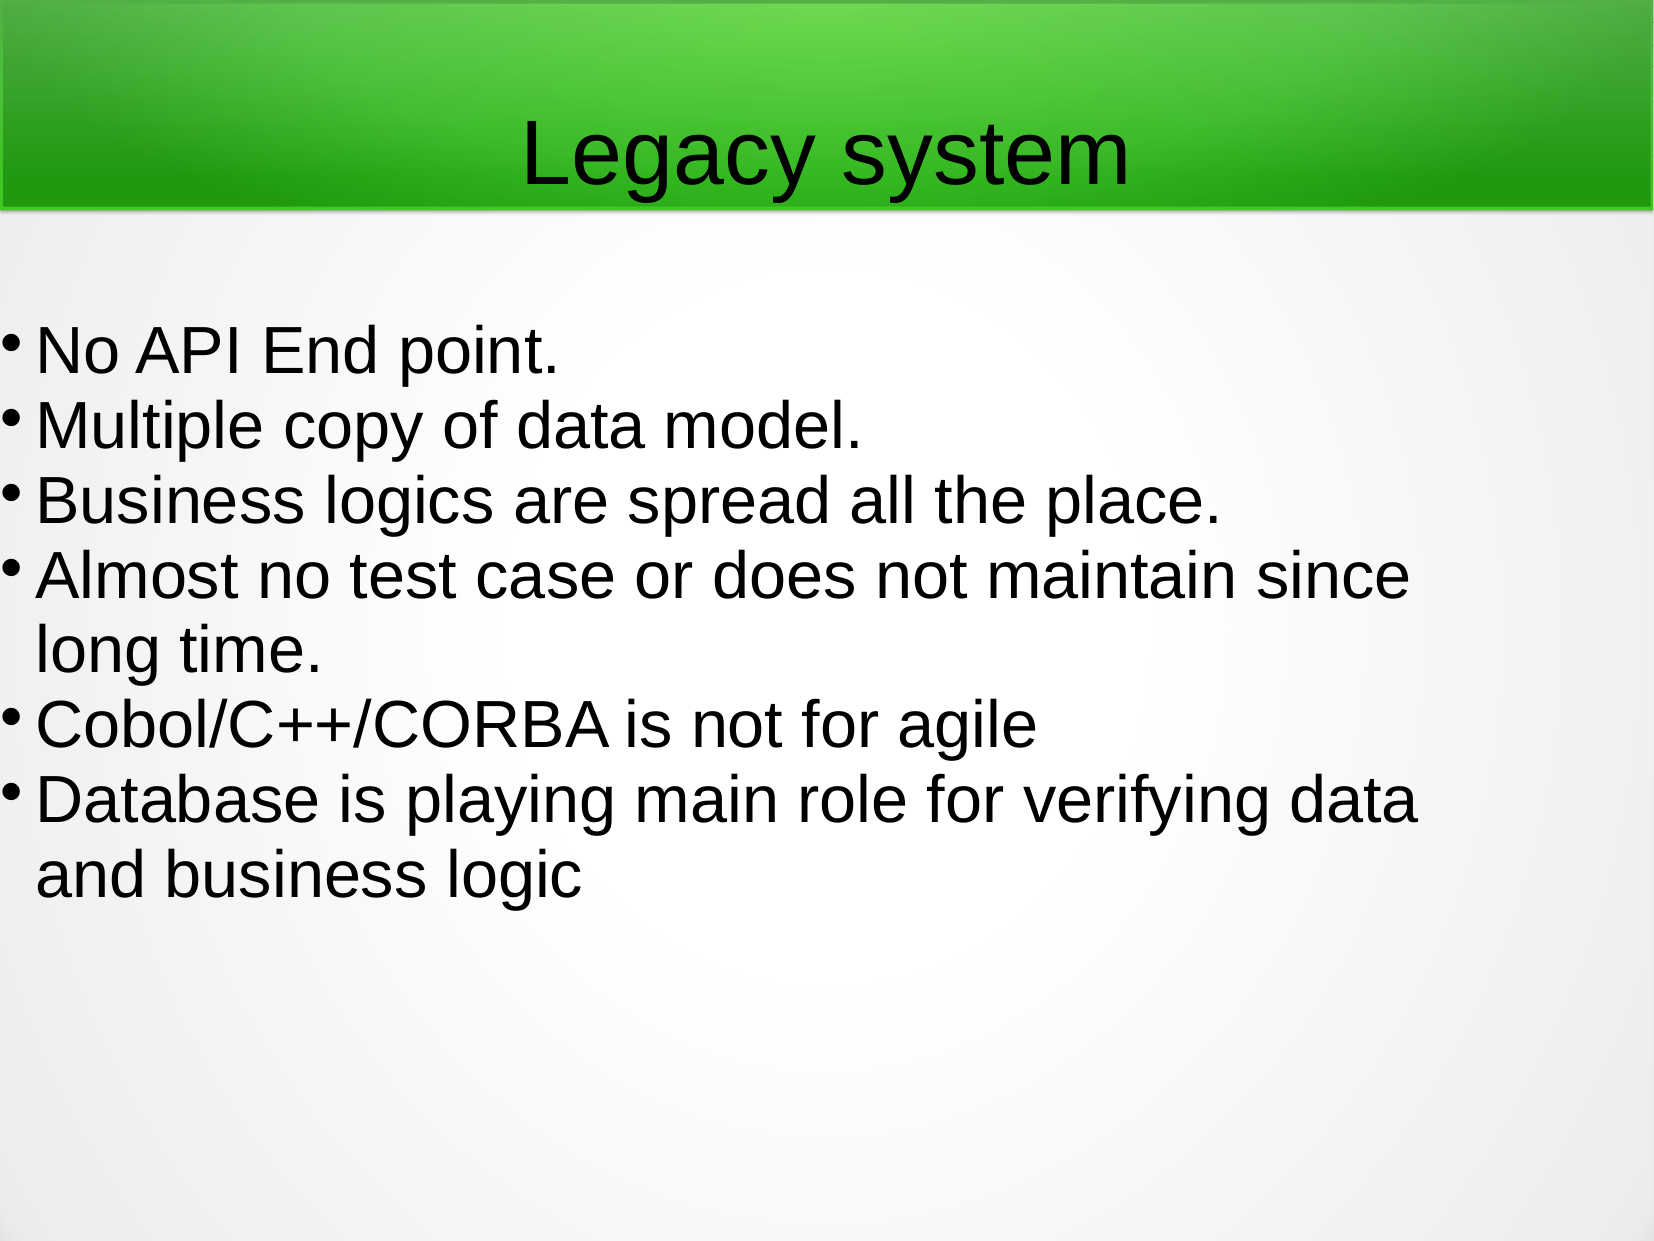

# Legacy system
No API End point.
Multiple copy of data model.
Business logics are spread all the place.
Almost no test case or does not maintain since long time.
Cobol/C++/CORBA is not for agile
Database is playing main role for verifying data and business logic